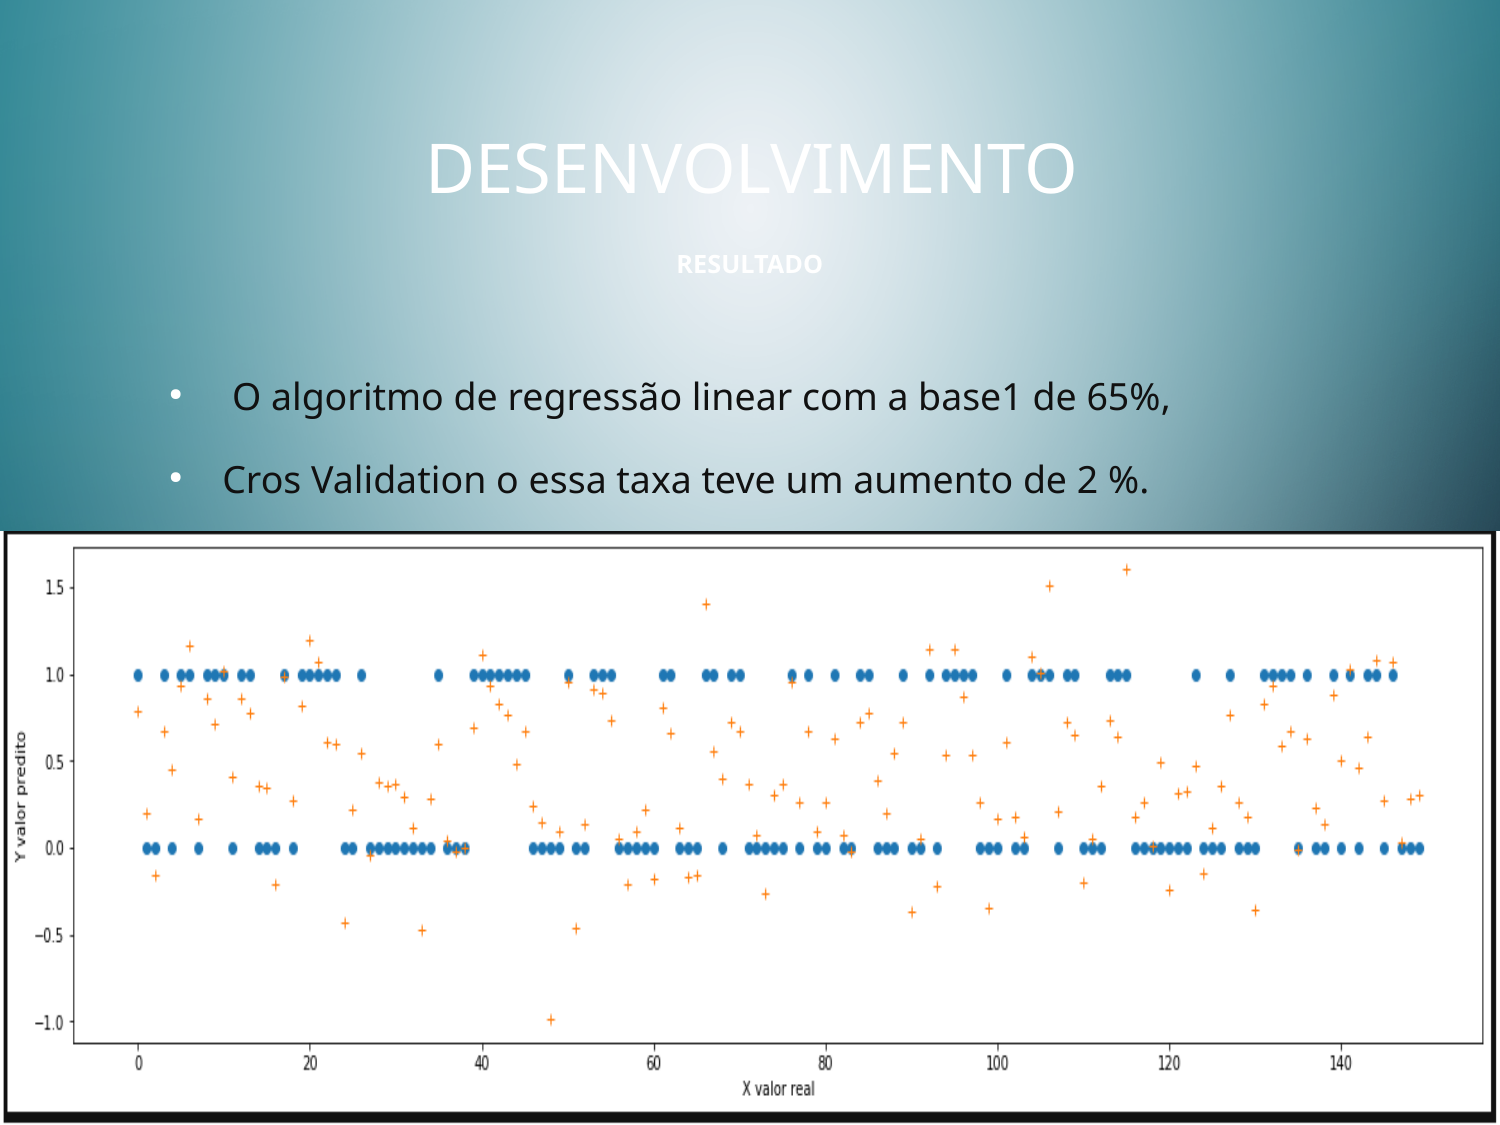

Desenvolvimento
# Resultado
 O algoritmo de regressão linear com a base1 de 65%,
Cros Validation o essa taxa teve um aumento de 2 %.